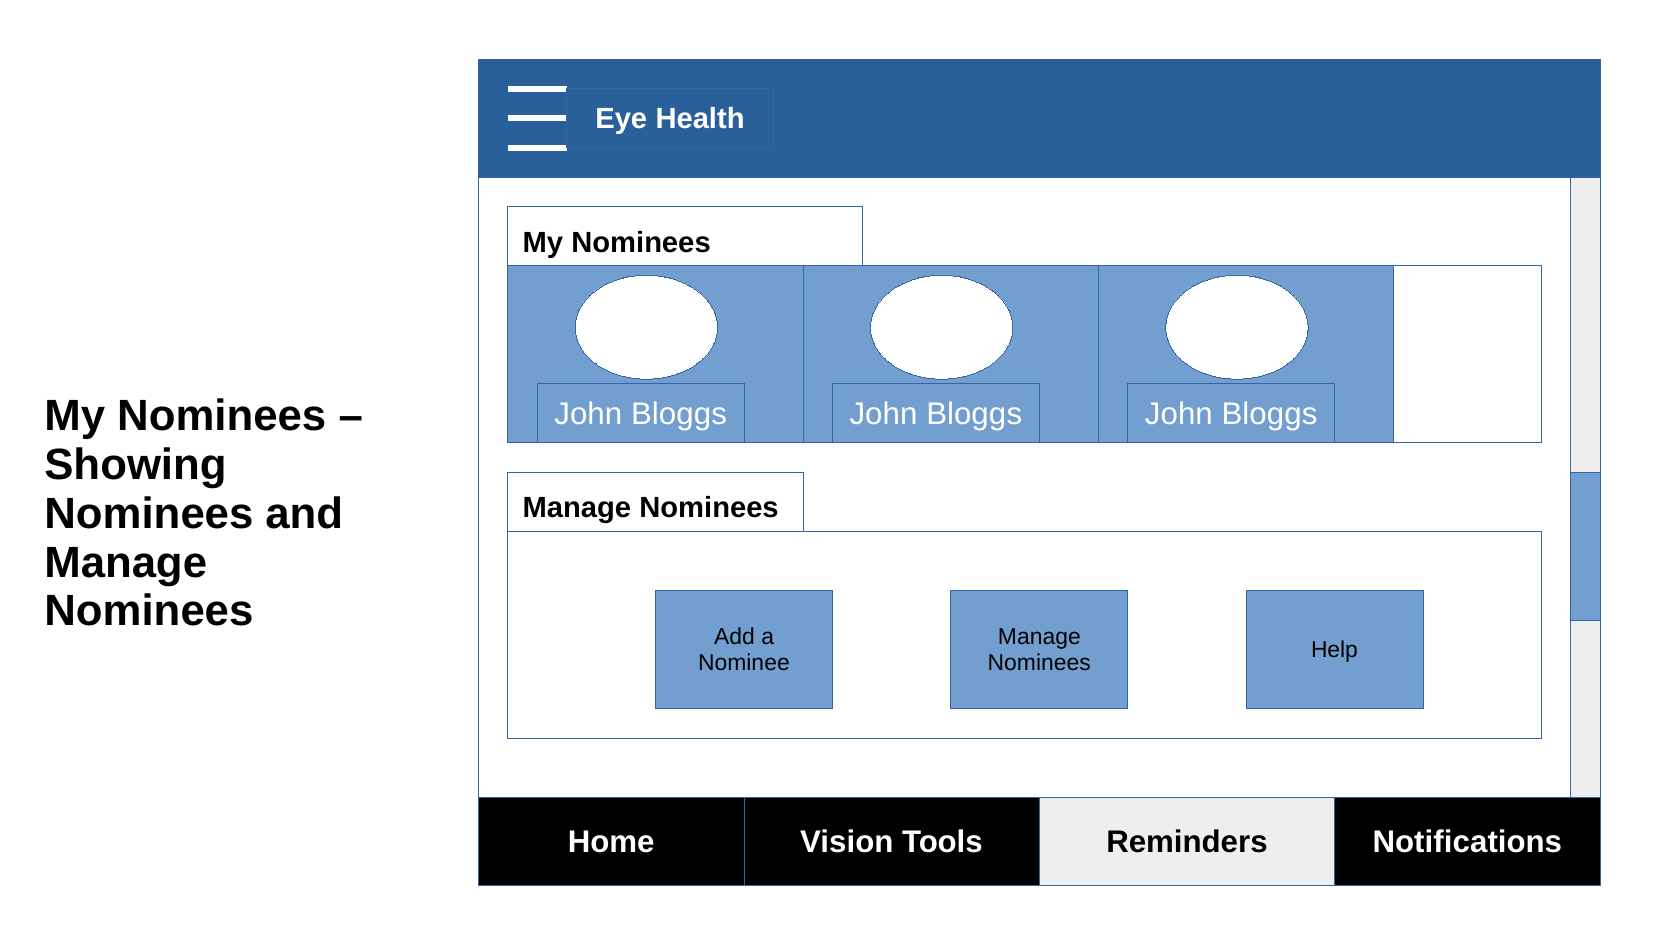

Eye Health
My Nominees
John Bloggs
John Bloggs
John Bloggs
My Nominees – Showing Nominees and Manage Nominees
Manage Nominees
Add a Nominee
Manage Nominees
Help
Home
Vision Tools
Reminders
Notifications